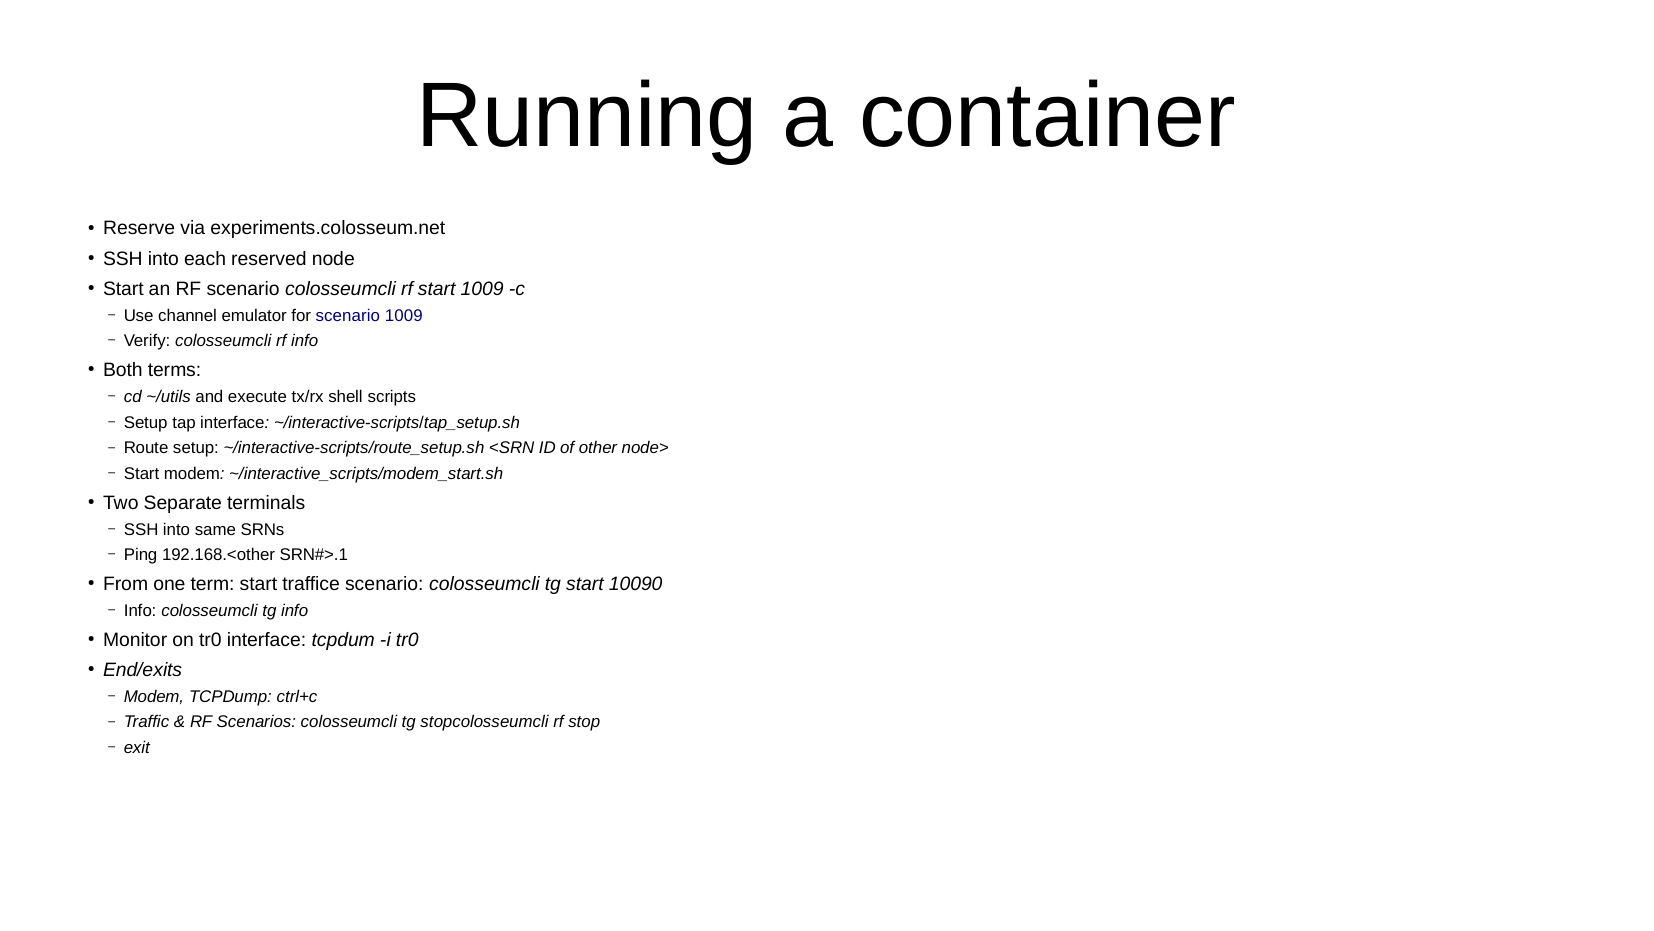

# Running a container
Reserve via experiments.colosseum.net
SSH into each reserved node
Start an RF scenario colosseumcli rf start 1009 -c
Use channel emulator for scenario 1009
Verify: colosseumcli rf info
Both terms:
cd ~/utils and execute tx/rx shell scripts
Setup tap interface: ~/interactive-scripts/tap_setup.sh
Route setup: ~/interactive-scripts/route_setup.sh <SRN ID of other node>
Start modem: ~/interactive_scripts/modem_start.sh
Two Separate terminals
SSH into same SRNs
Ping 192.168.<other SRN#>.1
From one term: start traffice scenario: colosseumcli tg start 10090
Info: colosseumcli tg info
Monitor on tr0 interface: tcpdum -i tr0
End/exits
Modem, TCPDump: ctrl+c
Traffic & RF Scenarios: colosseumcli tg stopcolosseumcli rf stop
exit